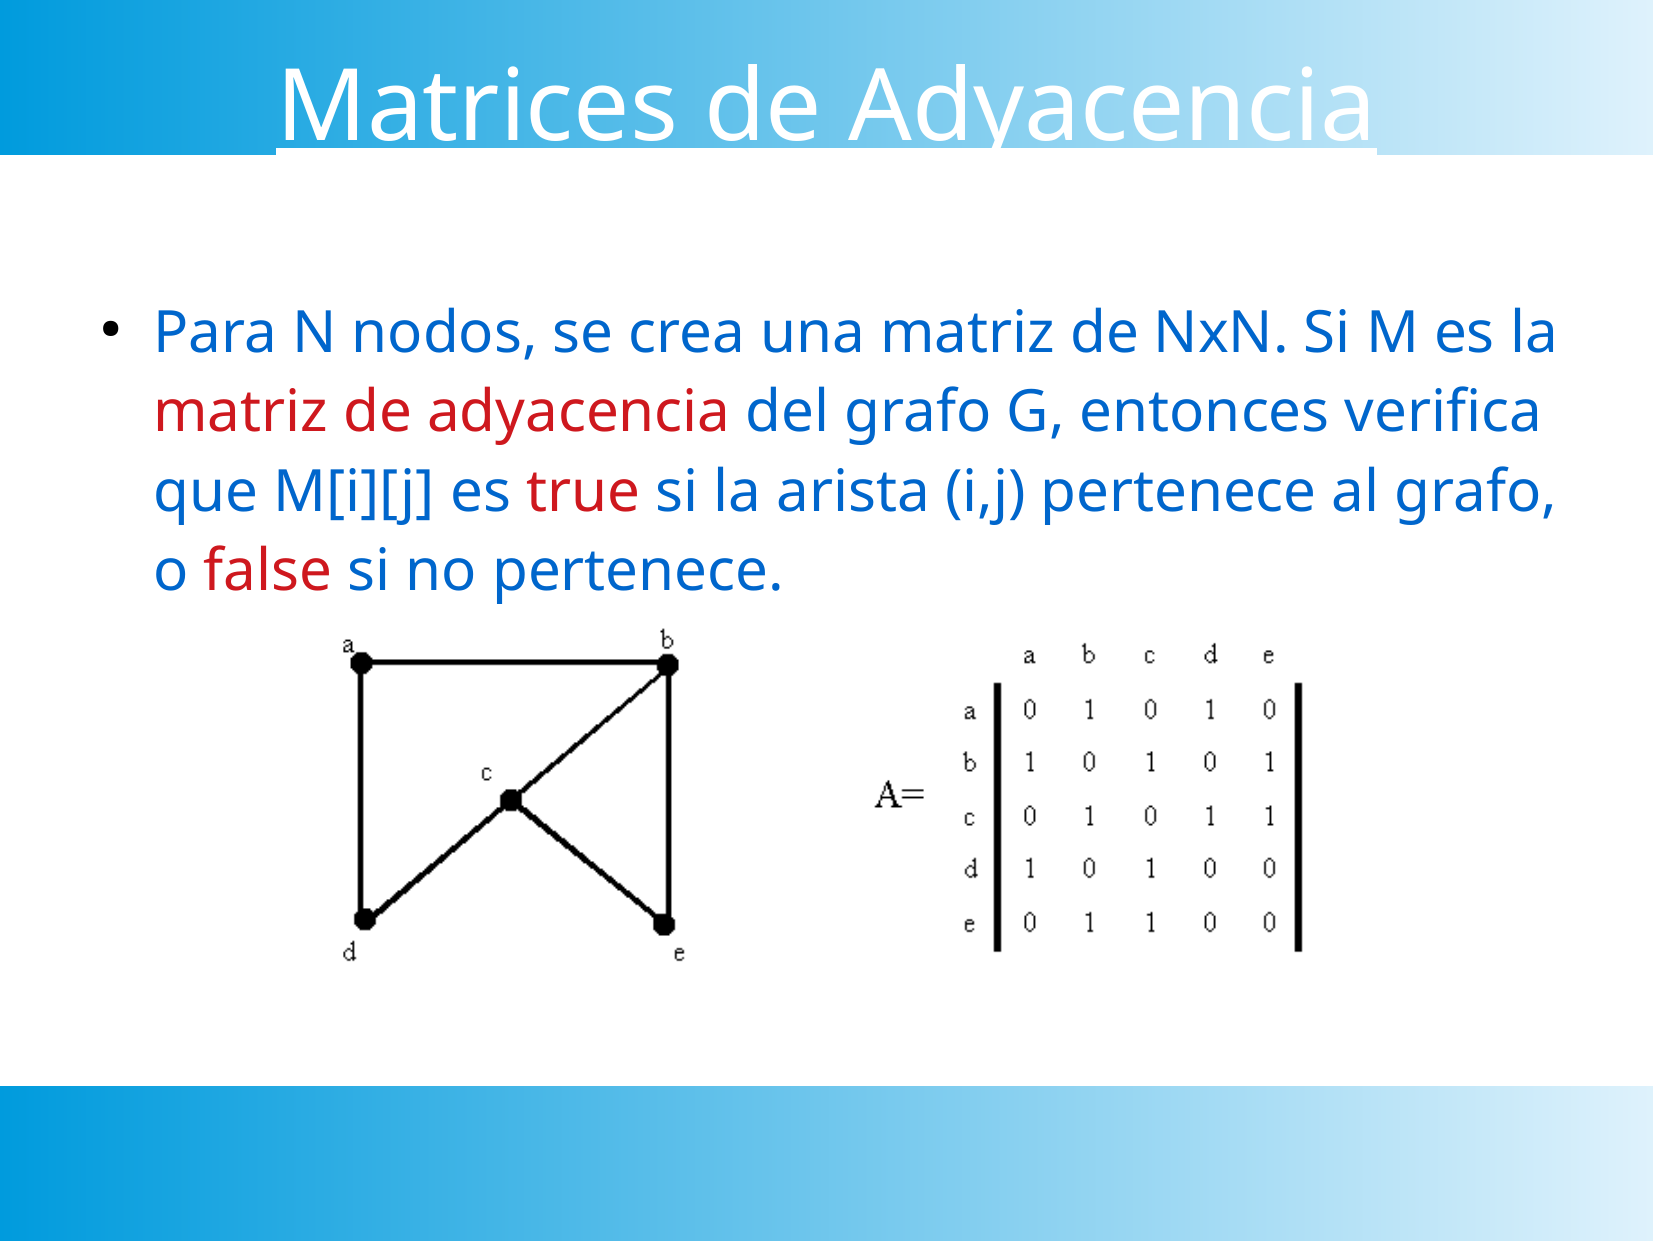

# Matrices de Adyacencia
Para N nodos, se crea una matriz de NxN. Si M es la matriz de adyacencia del grafo G, entonces verifica que M[i][j] es true si la arista (i,j) pertenece al grafo, o false si no pertenece.